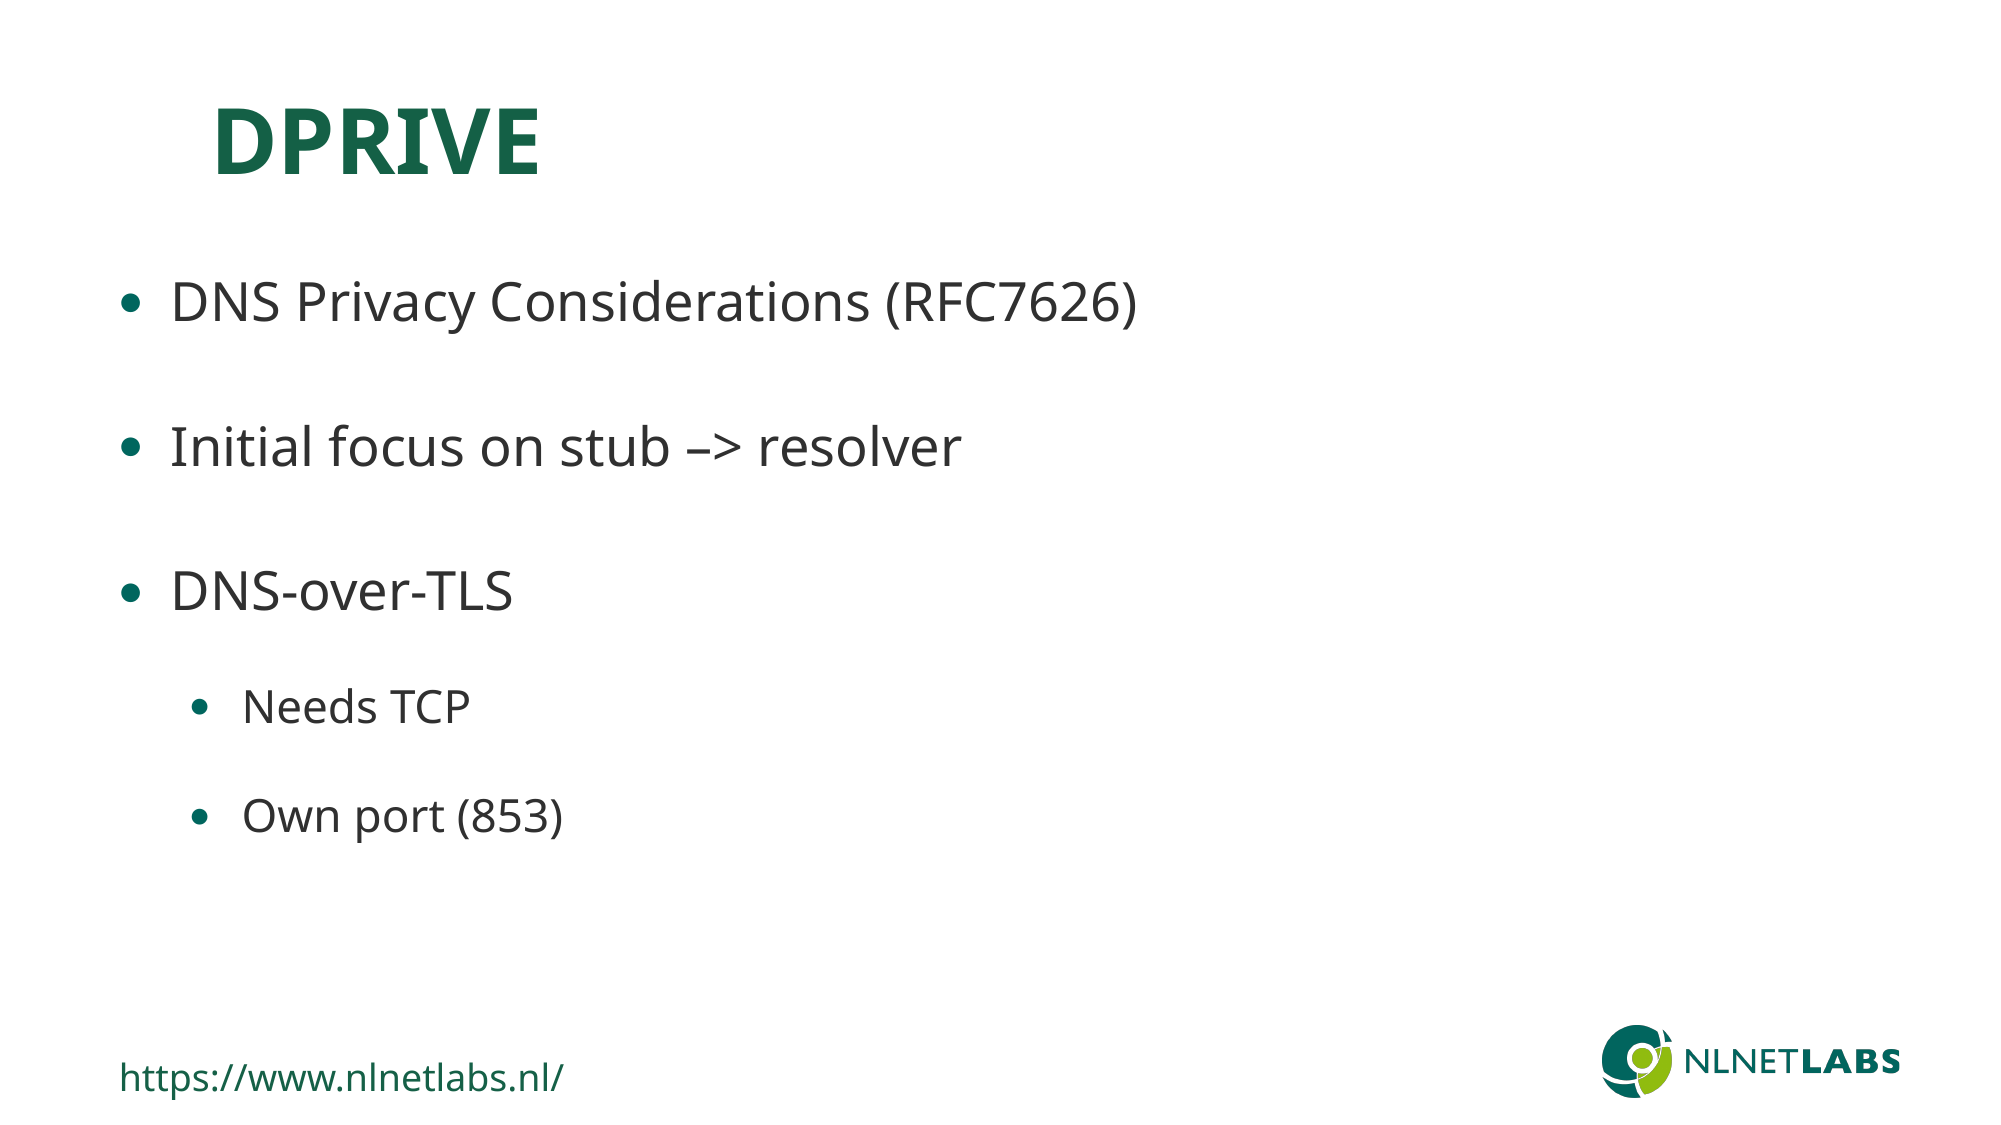

# DPRIVE
DNS Privacy Considerations (RFC7626)
Initial focus on stub –> resolver
DNS-over-TLS
Needs TCP
Own port (853)